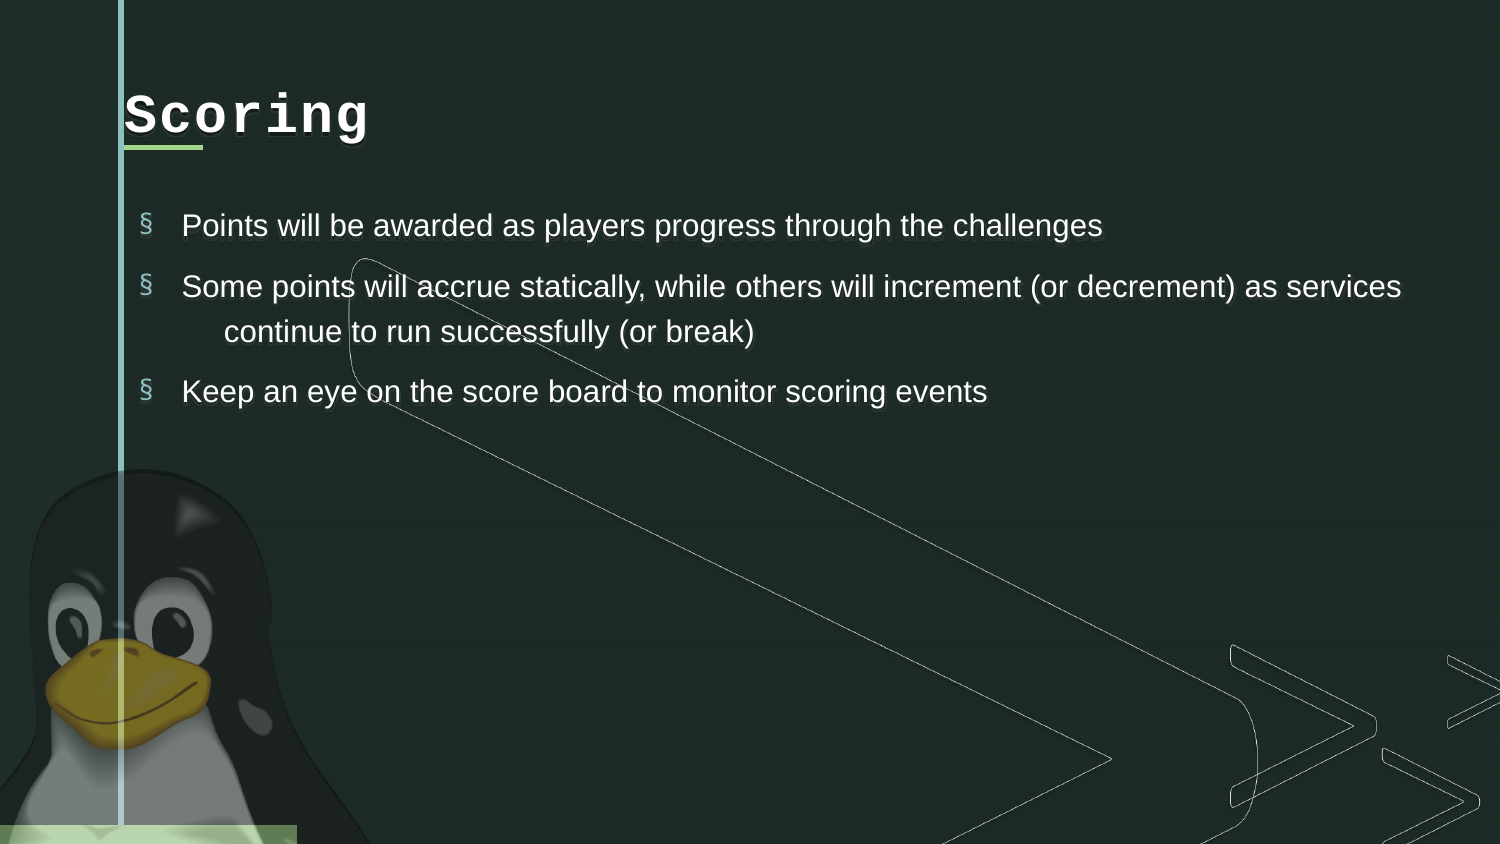

Scoring
# Points will be awarded as players progress through the challenges
Some points will accrue statically, while others will increment (or decrement) as services continue to run successfully (or break)
Keep an eye on the score board to monitor scoring events